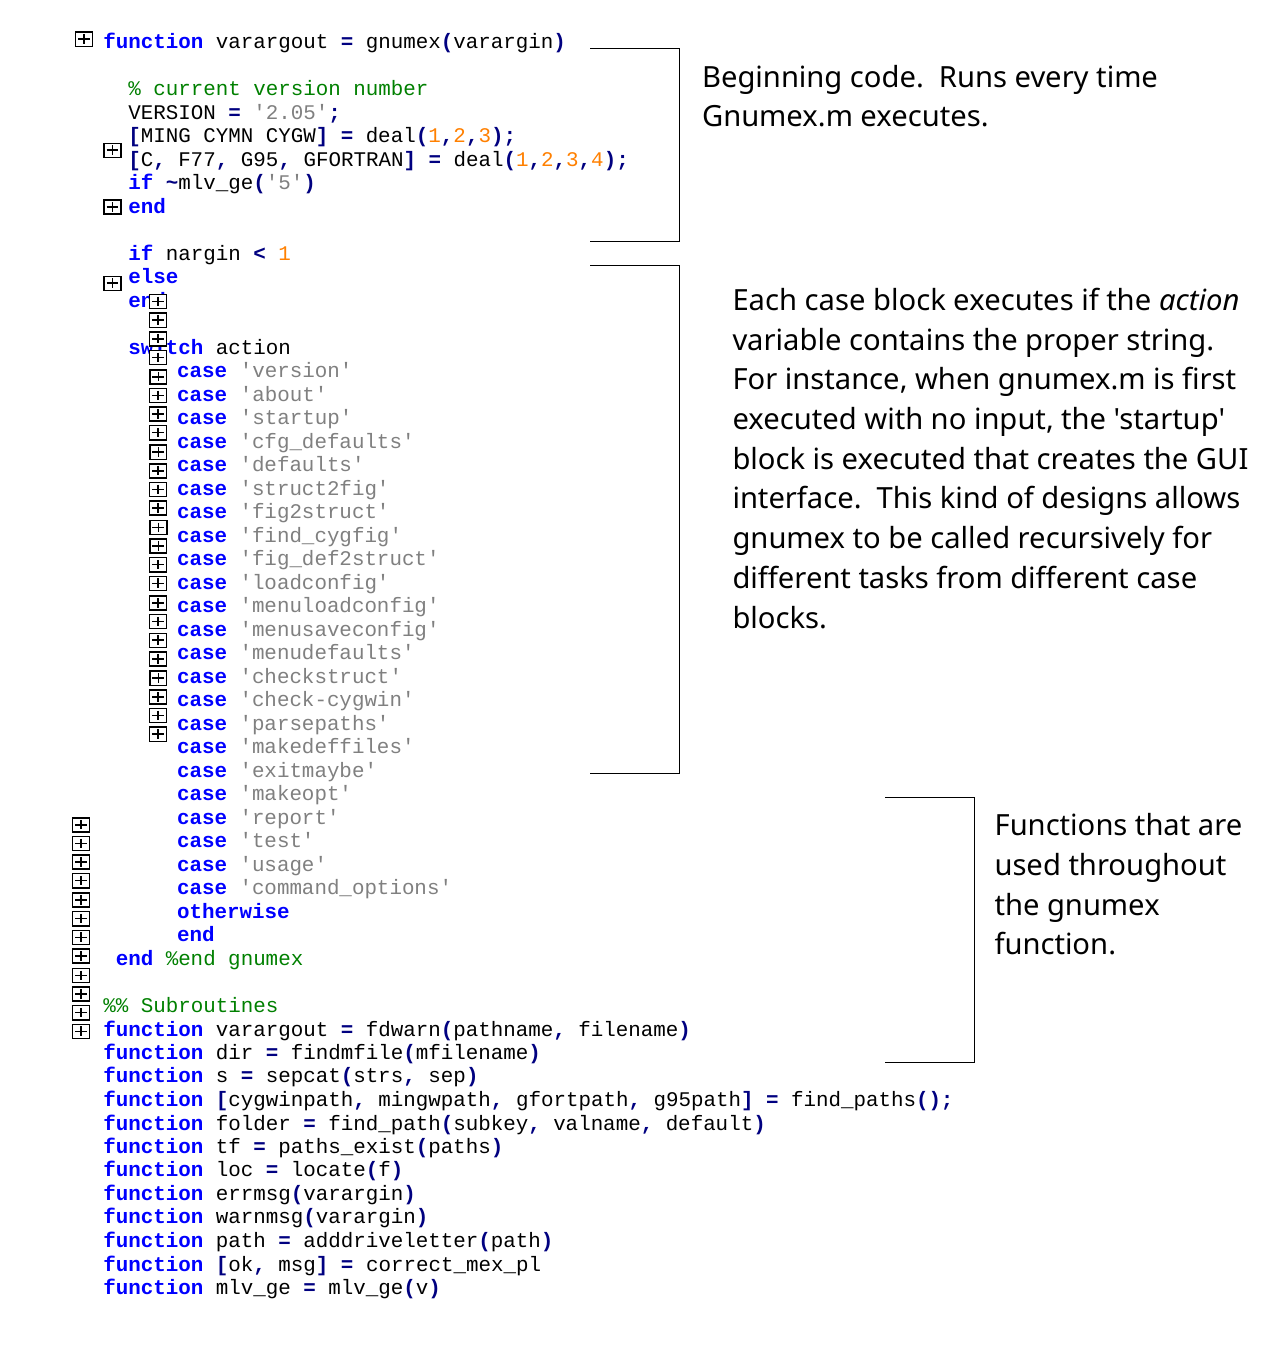

function varargout = gnumex(varargin)
 % current version number
 VERSION = '2.05';
 [MING CYMN CYGW] = deal(1,2,3);
 [C, F77, G95, GFORTRAN] = deal(1,2,3,4);
 if ~mlv_ge('5')
 end
 if nargin < 1
 else
 end
 switch action
	case 'version'
 	case 'about'
 	case 'startup'
 	case 'cfg_defaults'
 	case 'defaults'
 	case 'struct2fig'
 	case 'fig2struct'
 	case 'find_cygfig'
 	case 'fig_def2struct'
 	case 'loadconfig'
 	case 'menuloadconfig'
 	case 'menusaveconfig'
 	case 'menudefaults'
 	case 'checkstruct'
 	case 'check-cygwin'
 	case 'parsepaths'
 	case 'makedeffiles'
 	case 'exitmaybe'
 	case 'makeopt'
 	case 'report'
 	case 'test'
 	case 'usage'
 	case 'command_options'
 	otherwise
 	end
 end %end gnumex
%% Subroutines
function varargout = fdwarn(pathname, filename)
function dir = findmfile(mfilename)
function s = sepcat(strs, sep)
function [cygwinpath, mingwpath, gfortpath, g95path] = find_paths();
function folder = find_path(subkey, valname, default)
function tf = paths_exist(paths)
function loc = locate(f)
function errmsg(varargin)
function warnmsg(varargin)
function path = adddriveletter(path)
function [ok, msg] = correct_mex_pl
function mlv_ge = mlv_ge(v)
Beginning code. Runs every time
Gnumex.m executes.
Each case block executes if the action variable contains the proper string. For instance, when gnumex.m is first executed with no input, the 'startup' block is executed that creates the GUI interface. This kind of designs allows gnumex to be called recursively for different tasks from different case blocks.
Functions that are used throughout the gnumex function.